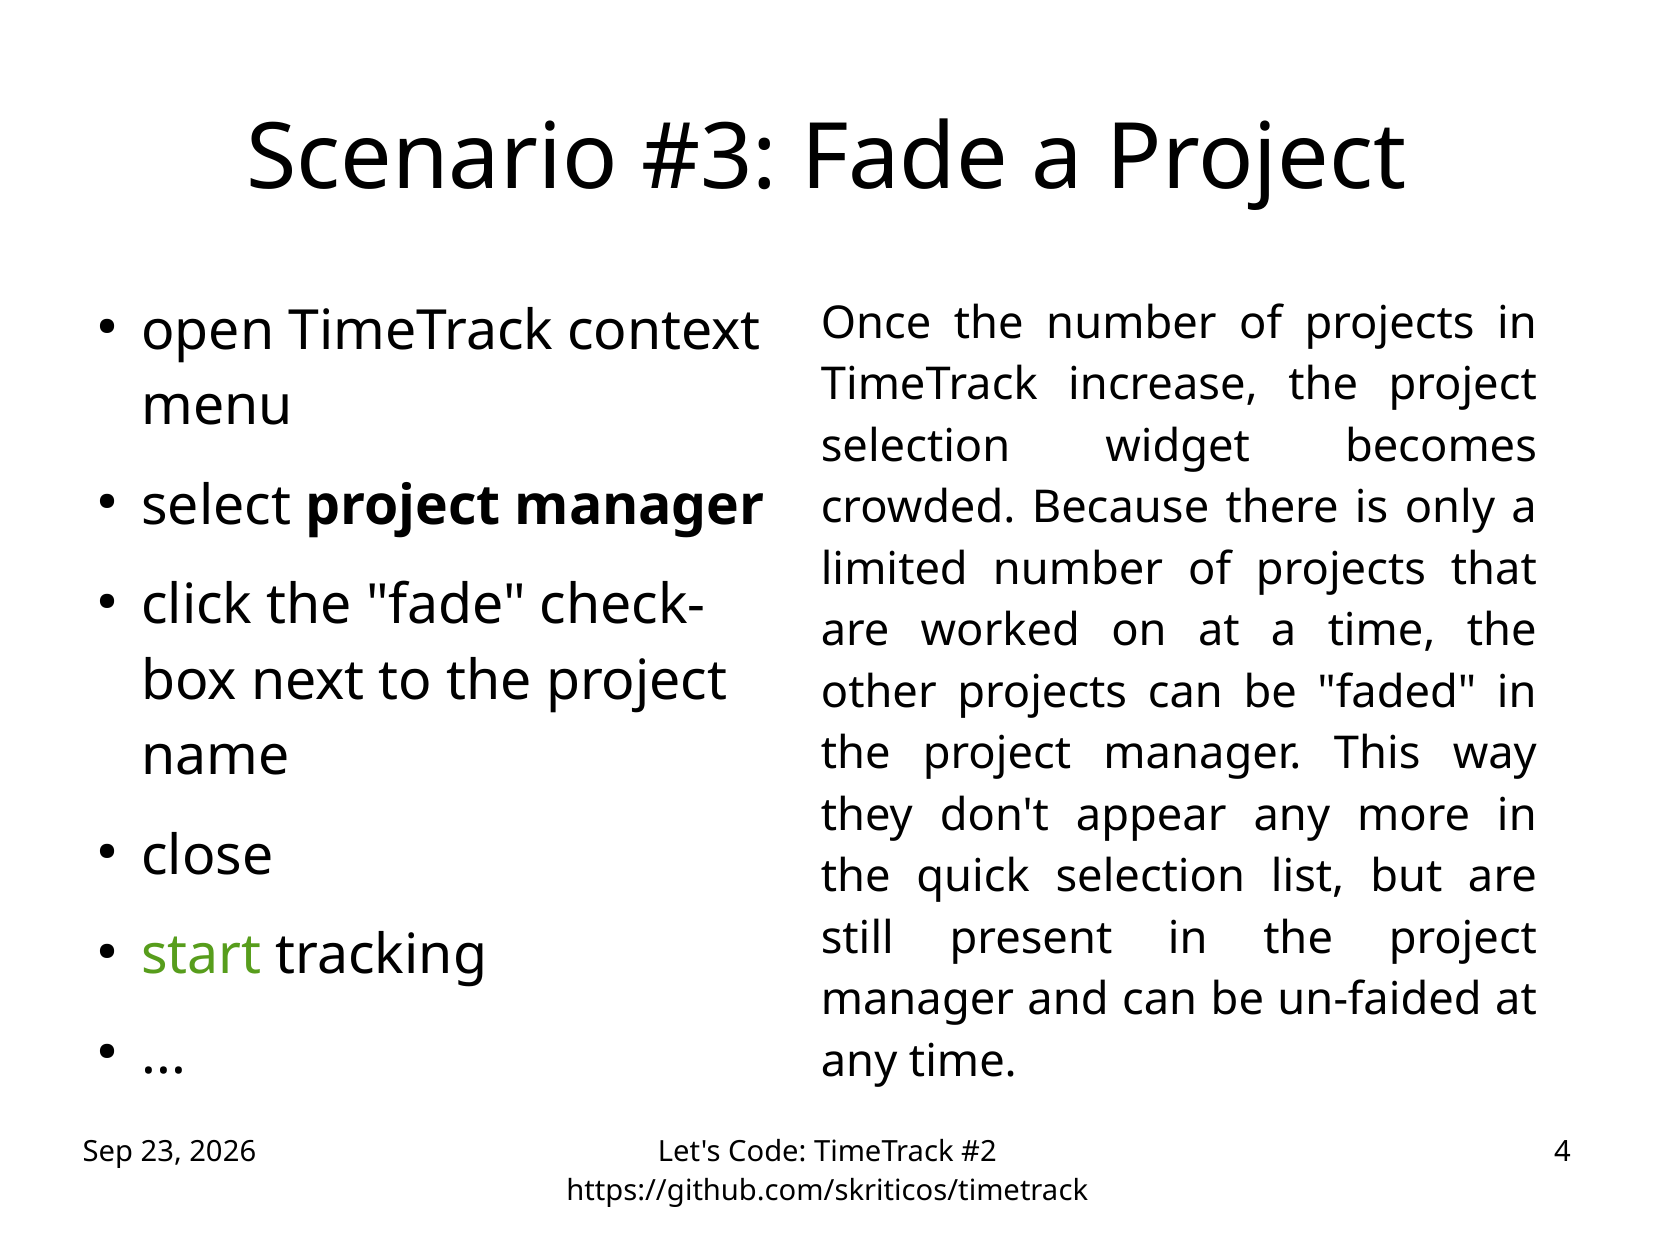

# Scenario #3: Fade a Project
open TimeTrack context menu
select project manager
click the "fade" check-box next to the project name
close
start tracking
...
Once the number of projects in TimeTrack increase, the project selection widget becomes crowded. Because there is only a limited number of projects that are worked on at a time, the other projects can be "faded" in the project manager. This way they don't appear any more in the quick selection list, but are still present in the project manager and can be un-faided at any time.
Let's Code: TimeTrack #1\n https://github.com/skriticos/timetrack
4